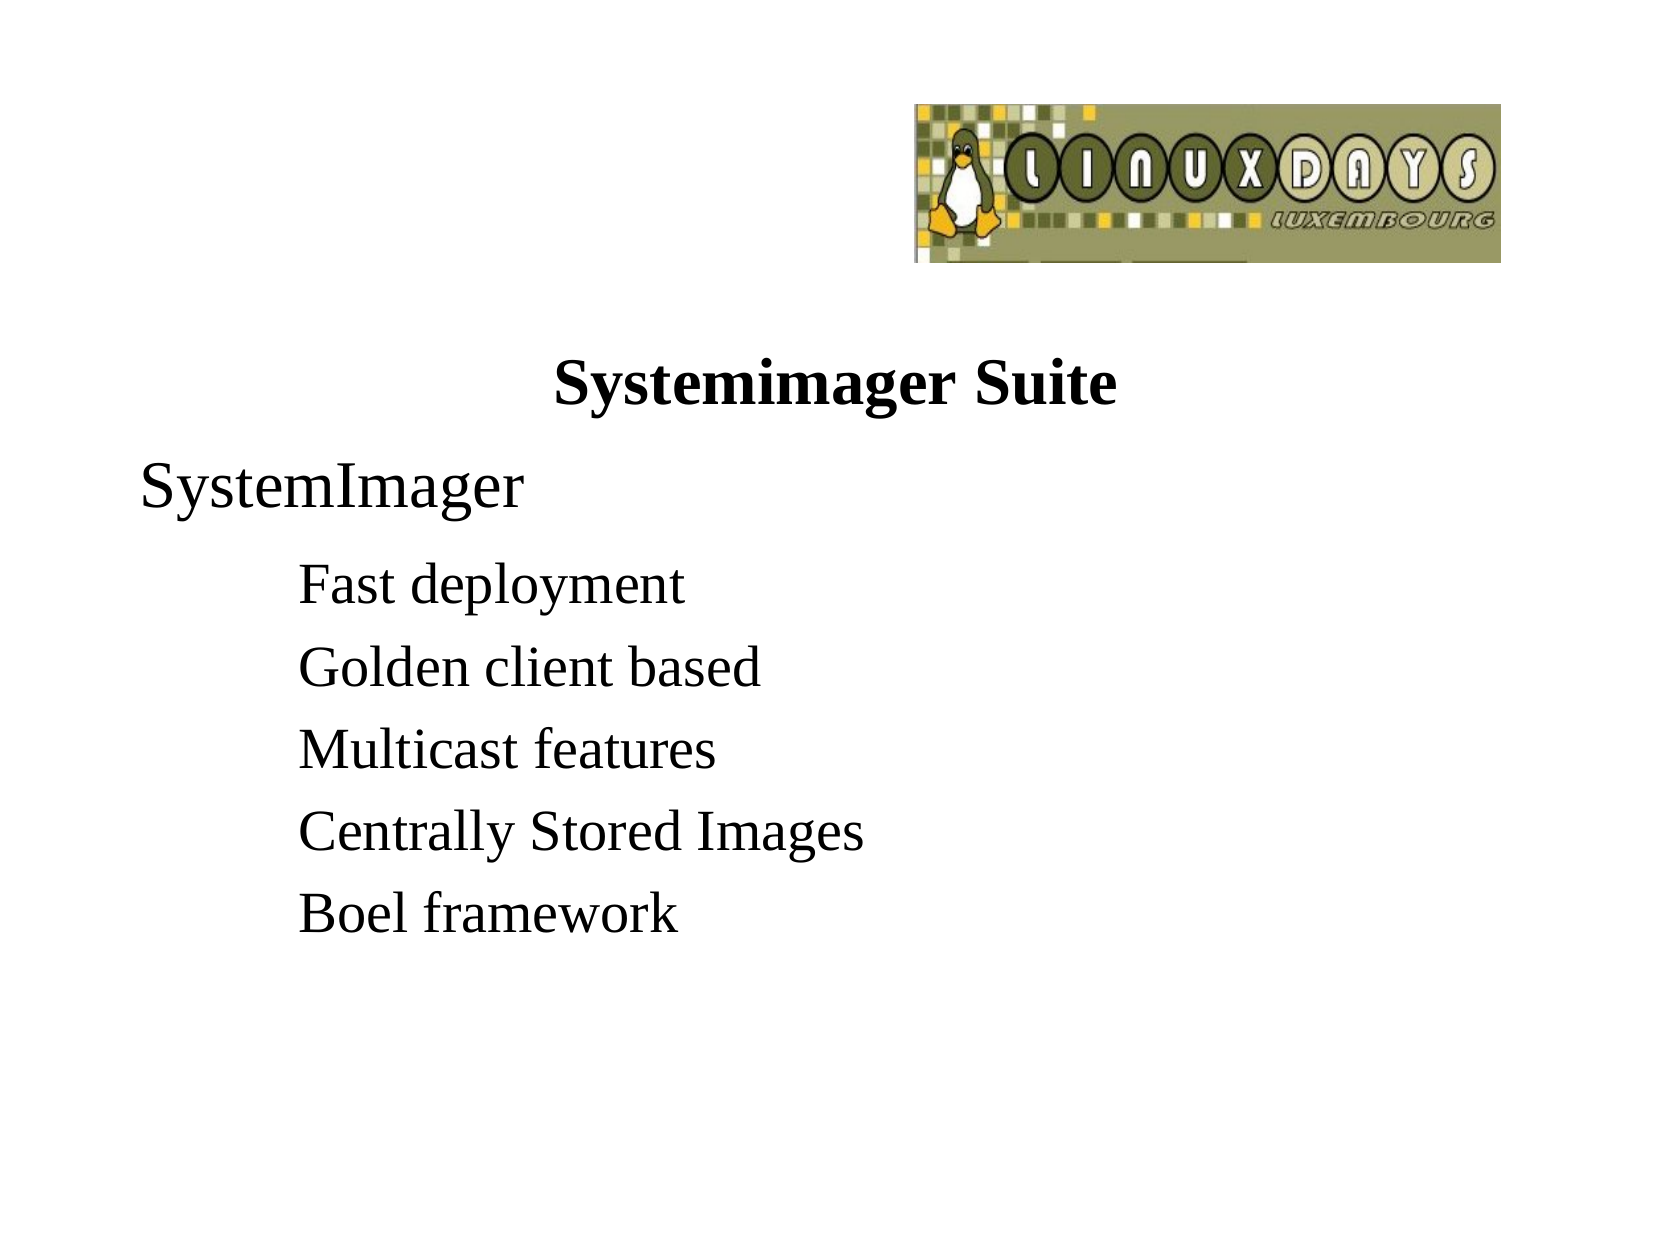

#
Systemimager Suite
SystemImager
Fast deployment
Golden client based
Multicast features
Centrally Stored Images
Boel framework